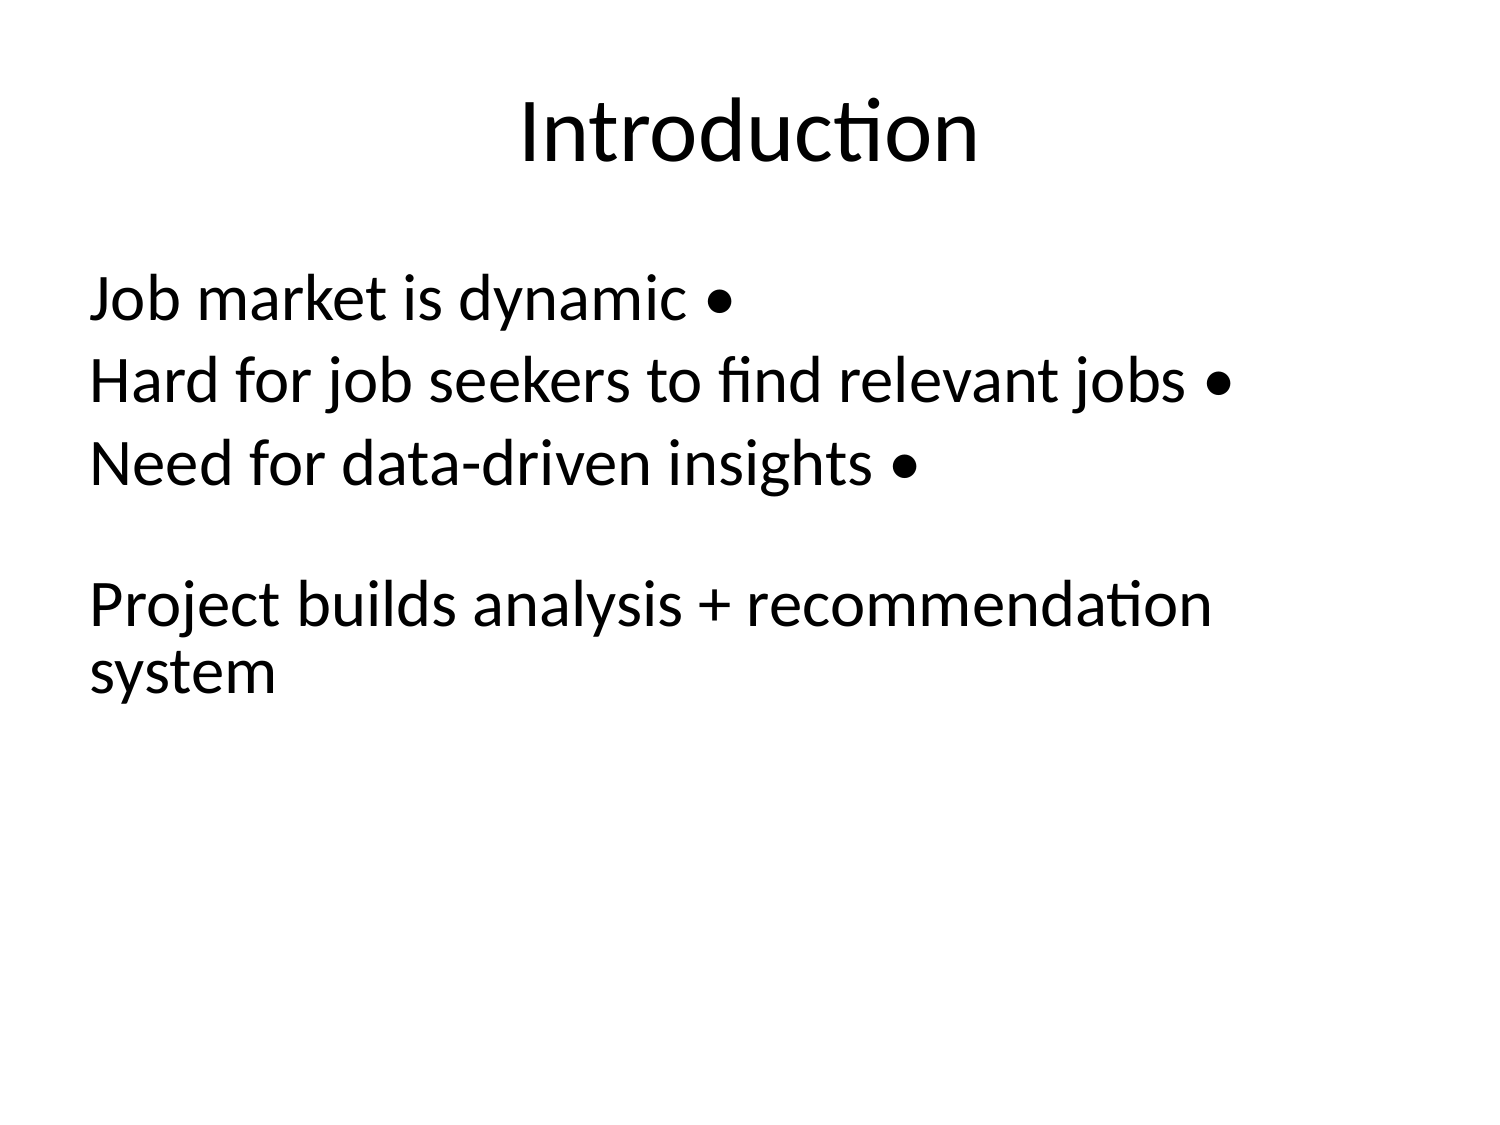

Introduction
• Job market is dynamic
• Hard for job seekers to find relevant jobs
• Need for data-driven insights
Project builds analysis + recommendation system